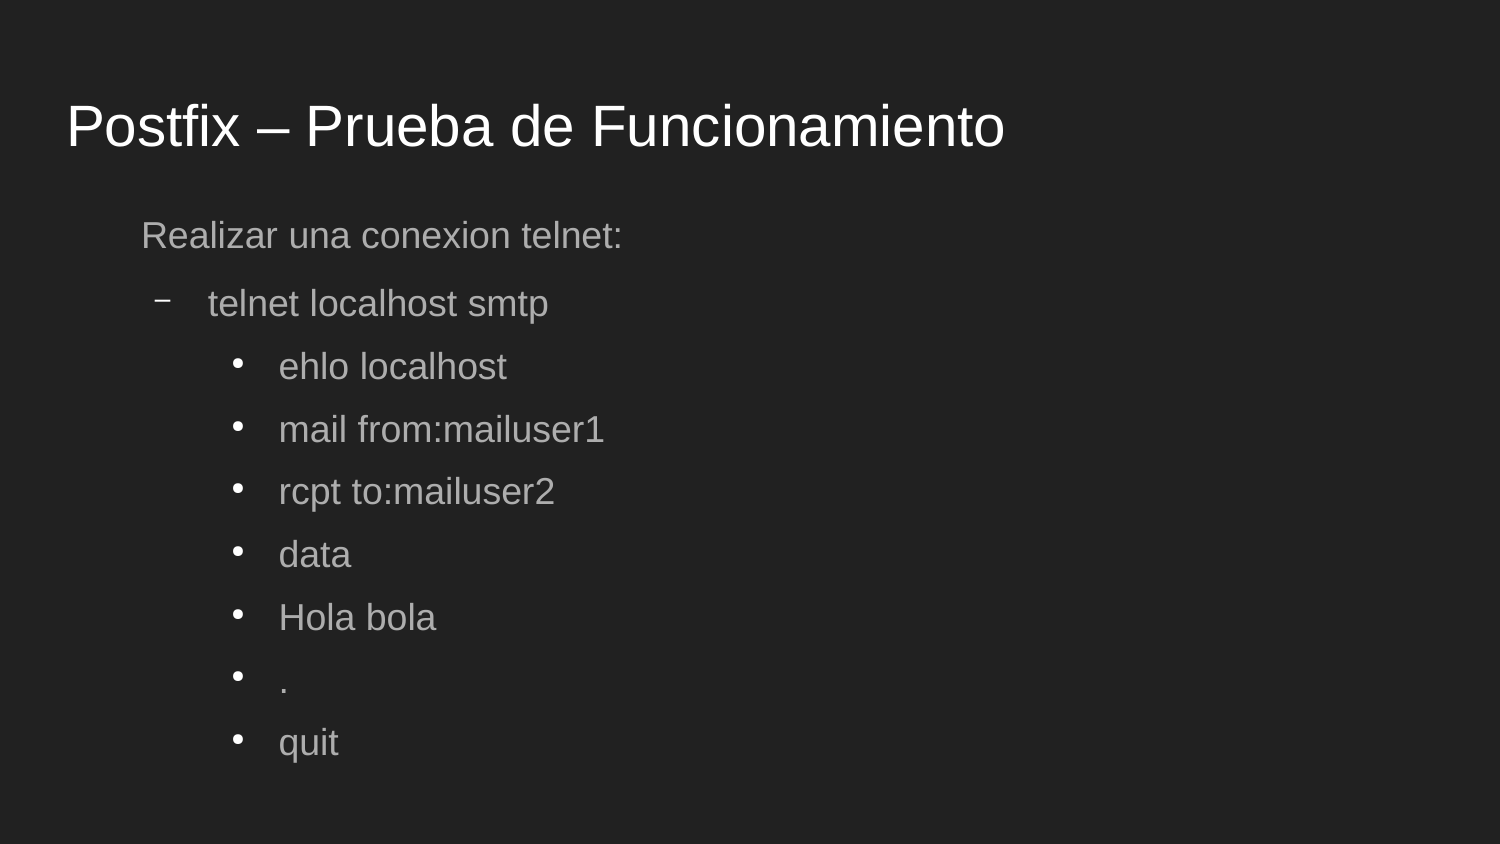

# Postfix – Prueba de Funcionamiento
Realizar una conexion telnet:
telnet localhost smtp
ehlo localhost
mail from:mailuser1
rcpt to:mailuser2
data
Hola bola
.
quit